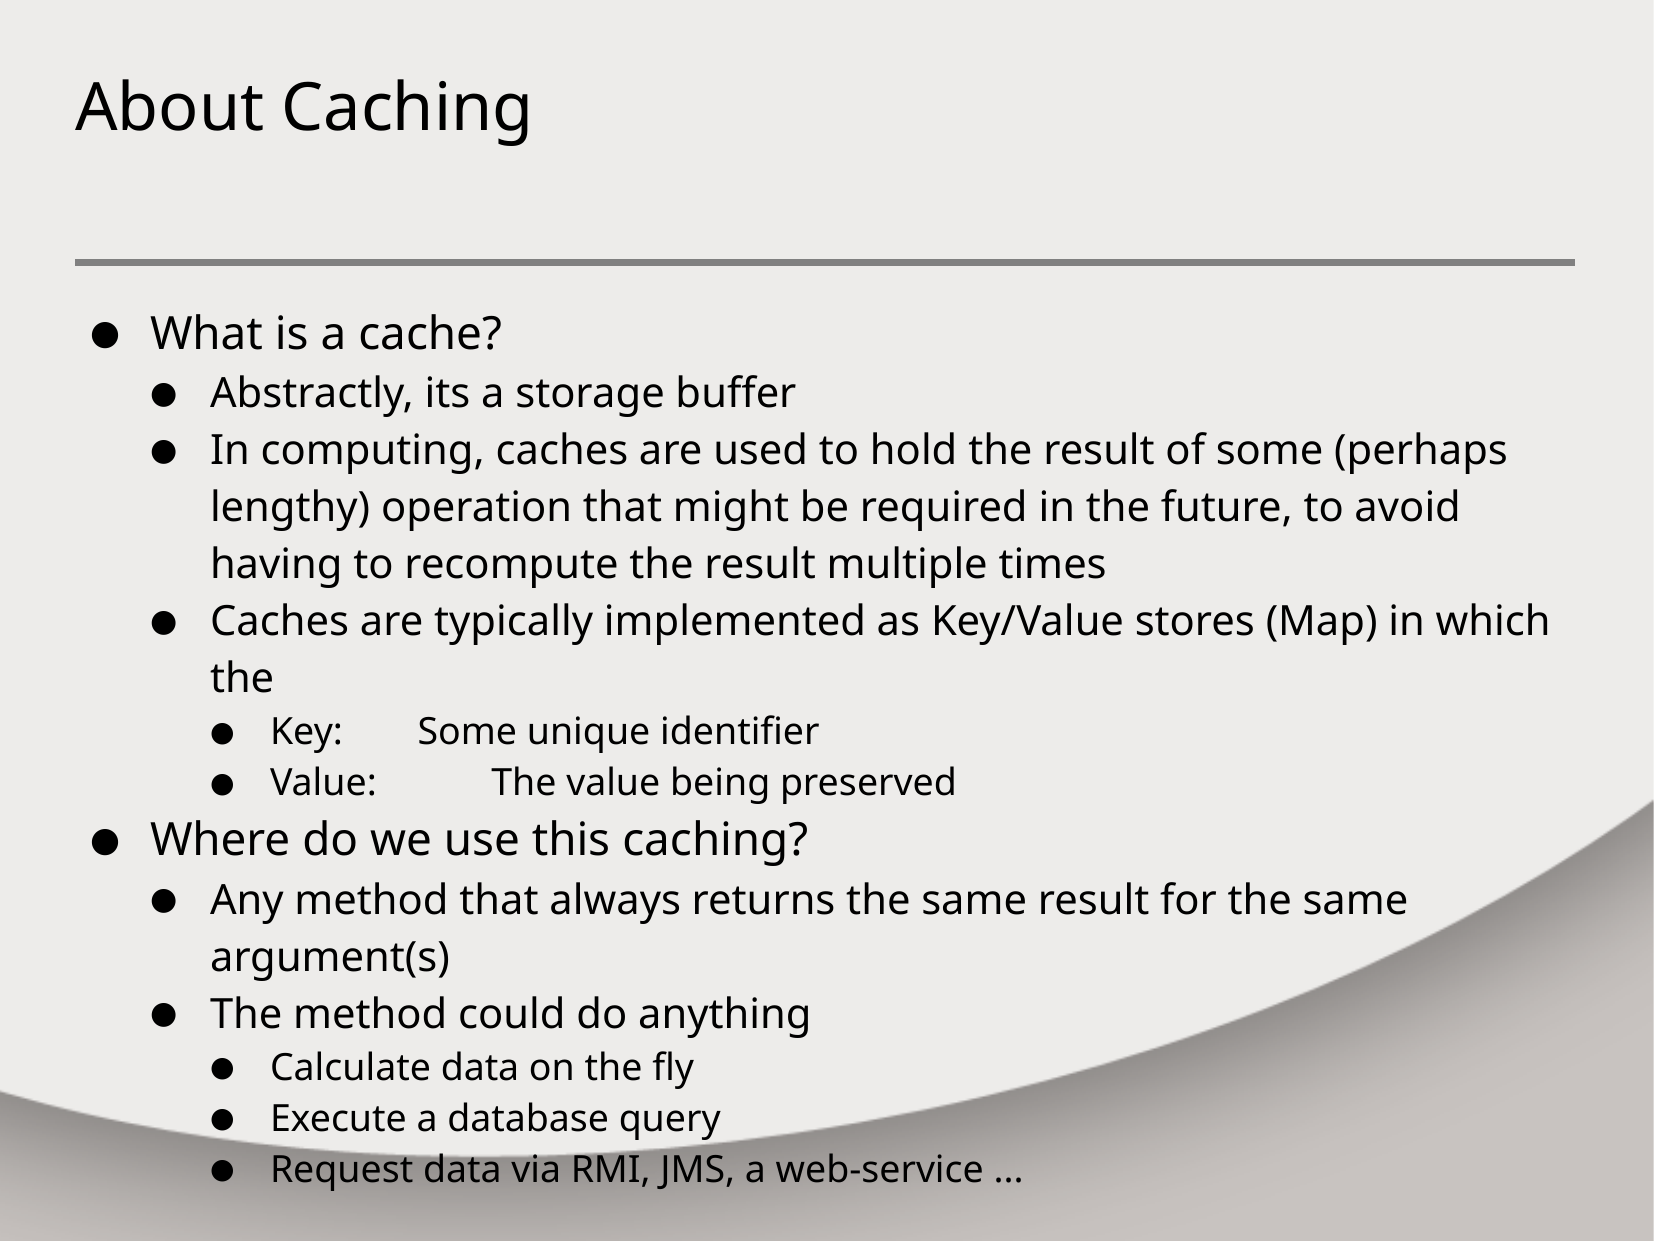

# About Caching
What is a cache?
Abstractly, its a storage buffer
In computing, caches are used to hold the result of some (perhaps lengthy) operation that might be required in the future, to avoid having to recompute the result multiple times
Caches are typically implemented as Key/Value stores (Map) in which the
Key:		Some unique identifier
Value:		The value being preserved
Where do we use this caching?
Any method that always returns the same result for the same argument(s)
The method could do anything
Calculate data on the fly
Execute a database query
Request data via RMI, JMS, a web-service ...